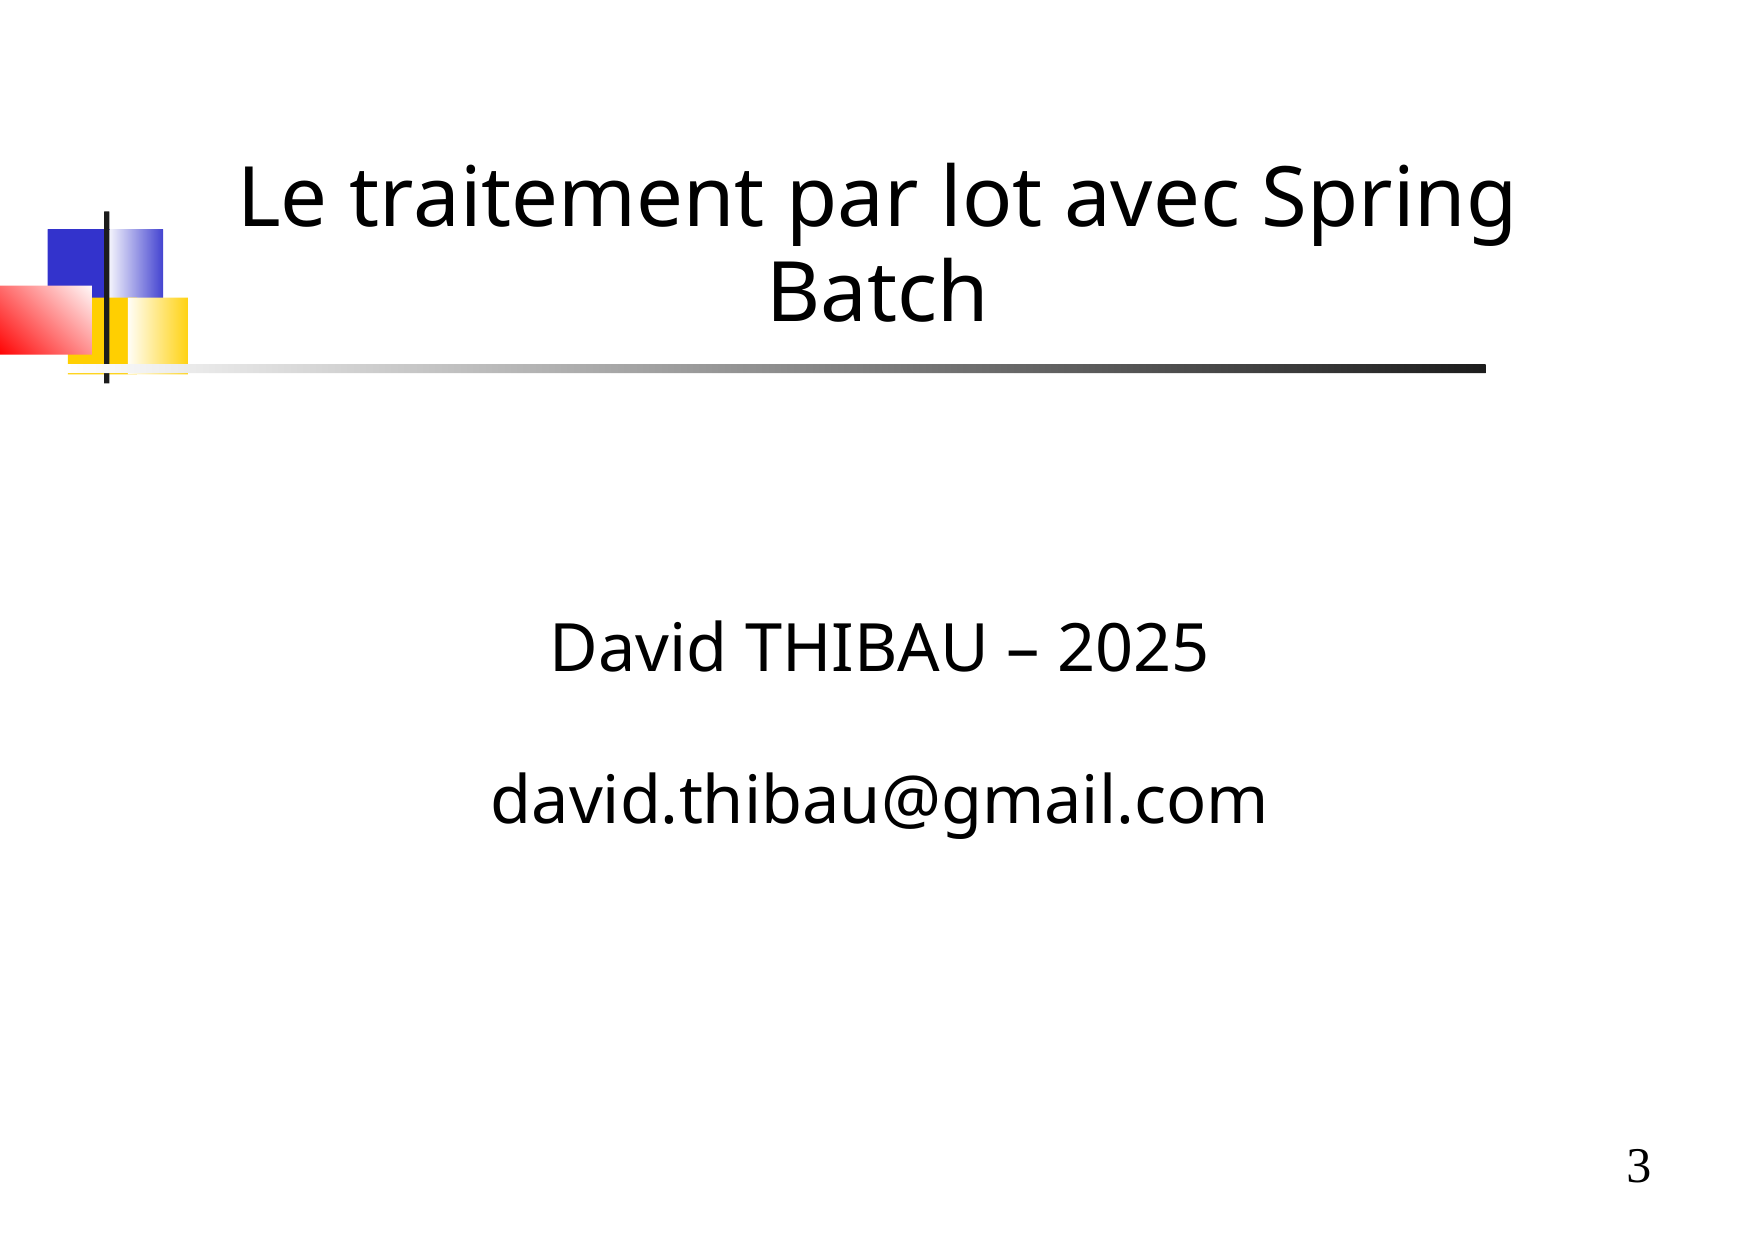

# Le traitement par lot avec Spring Batch
David THIBAU – 2025
david.thibau@gmail.com